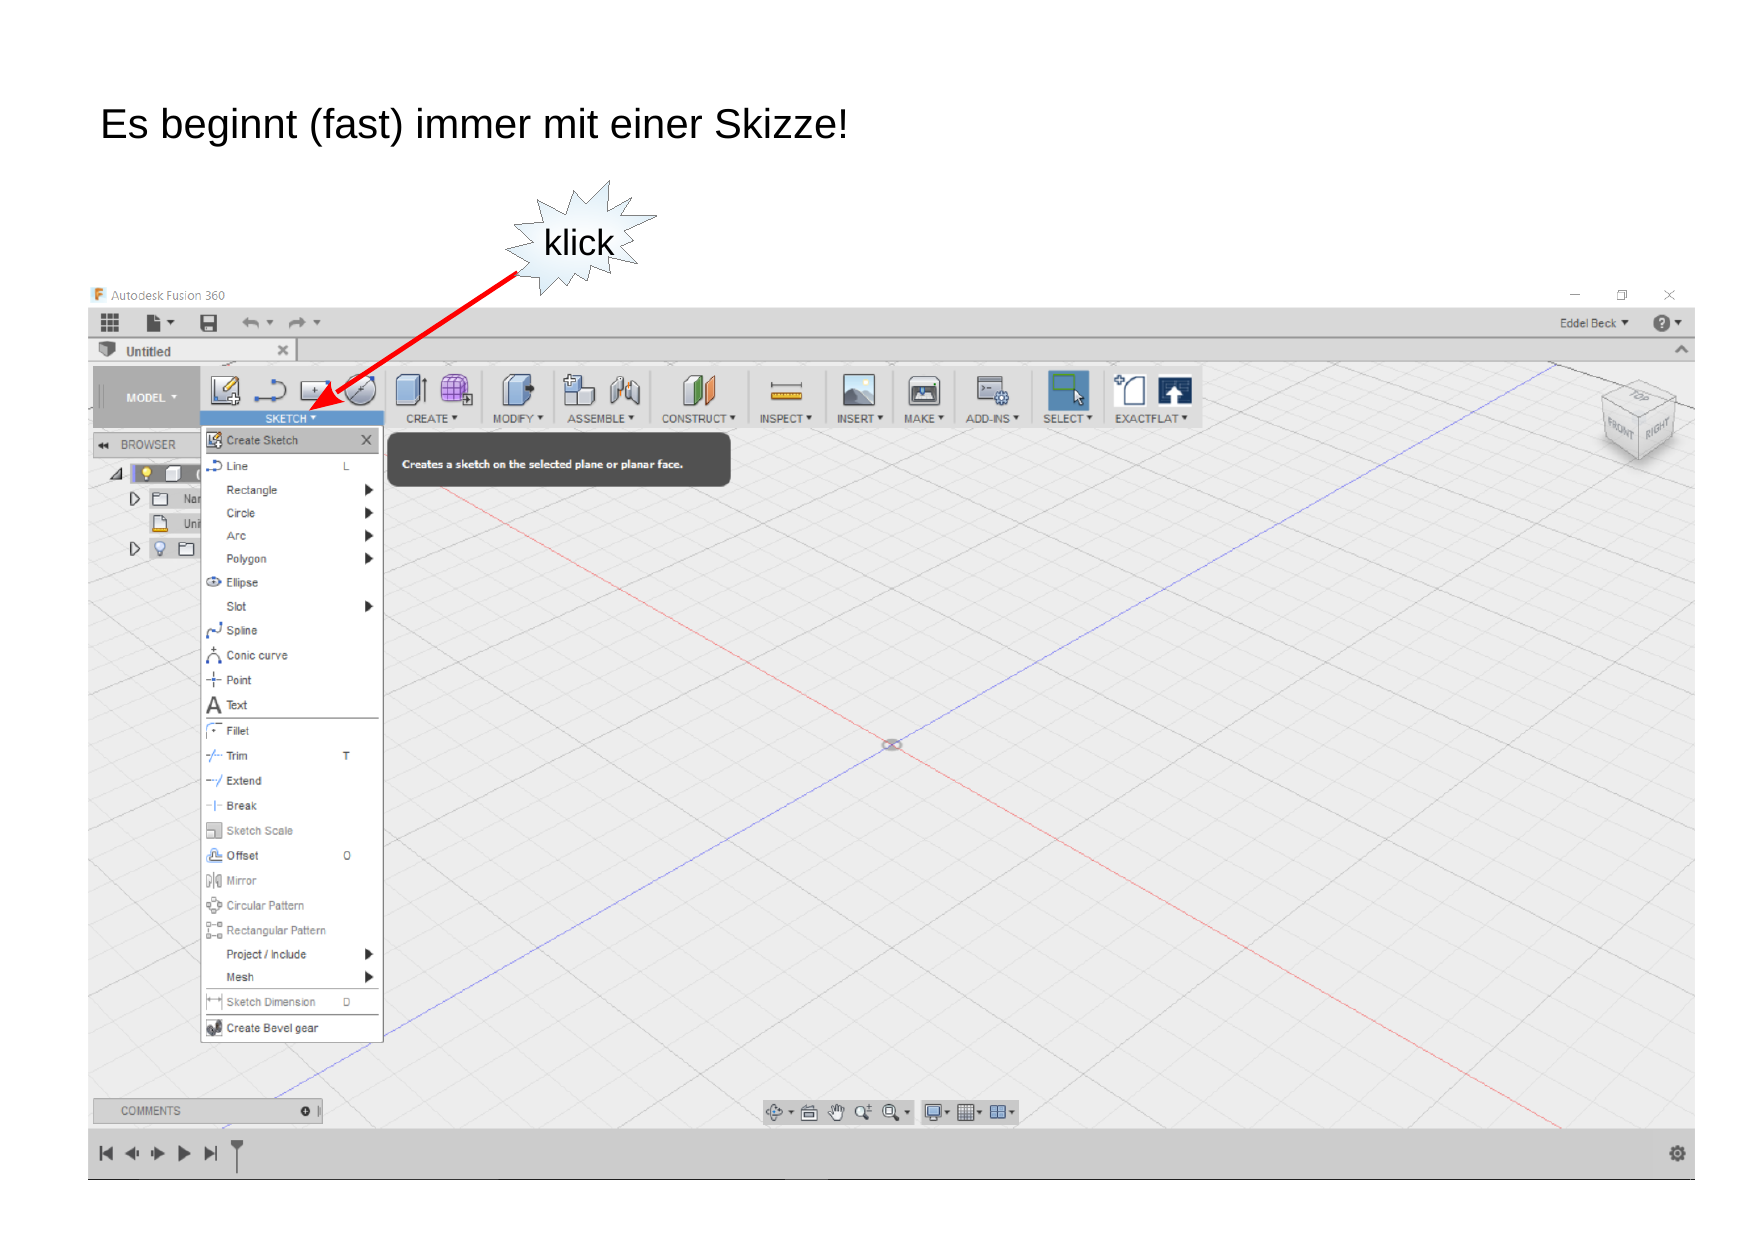

# Es beginnt (fast) immer mit einer Skizze!
klick